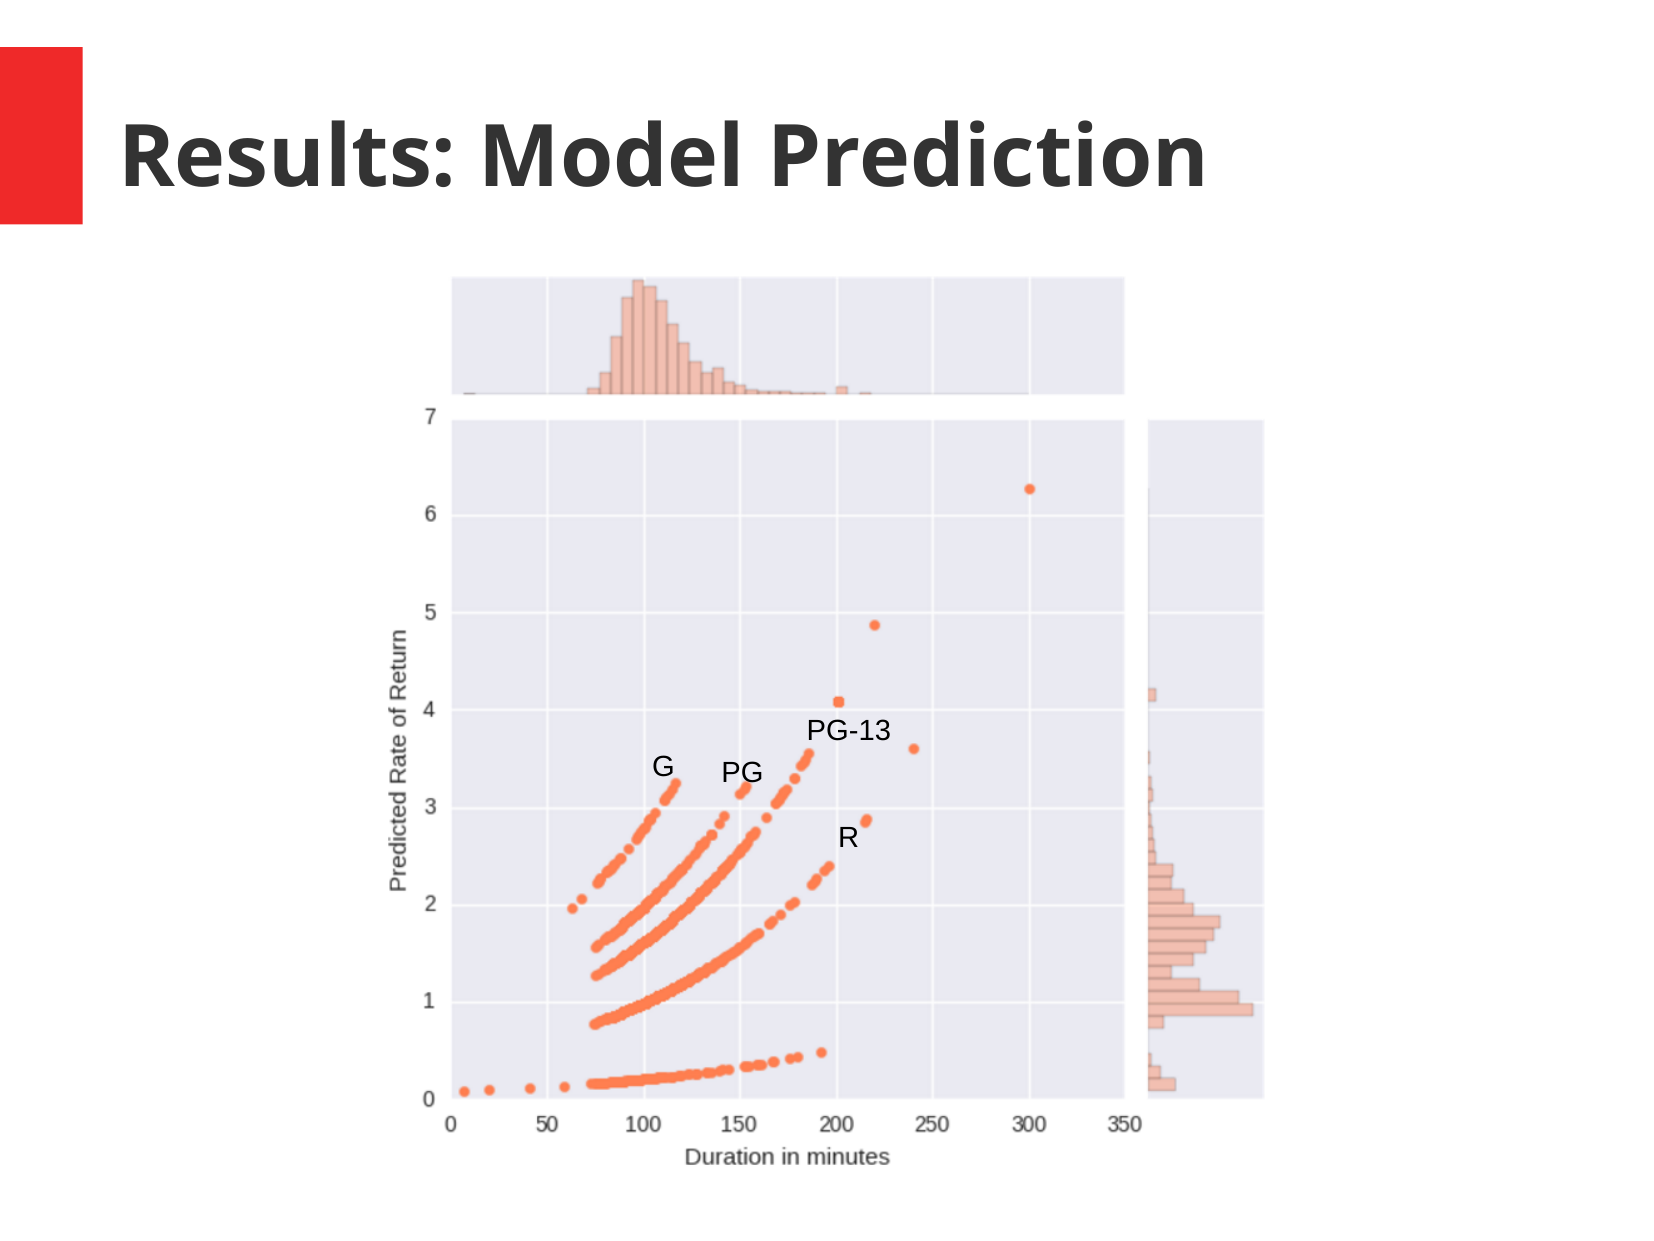

# Results: Model Prediction
PG-13
G
PG
R